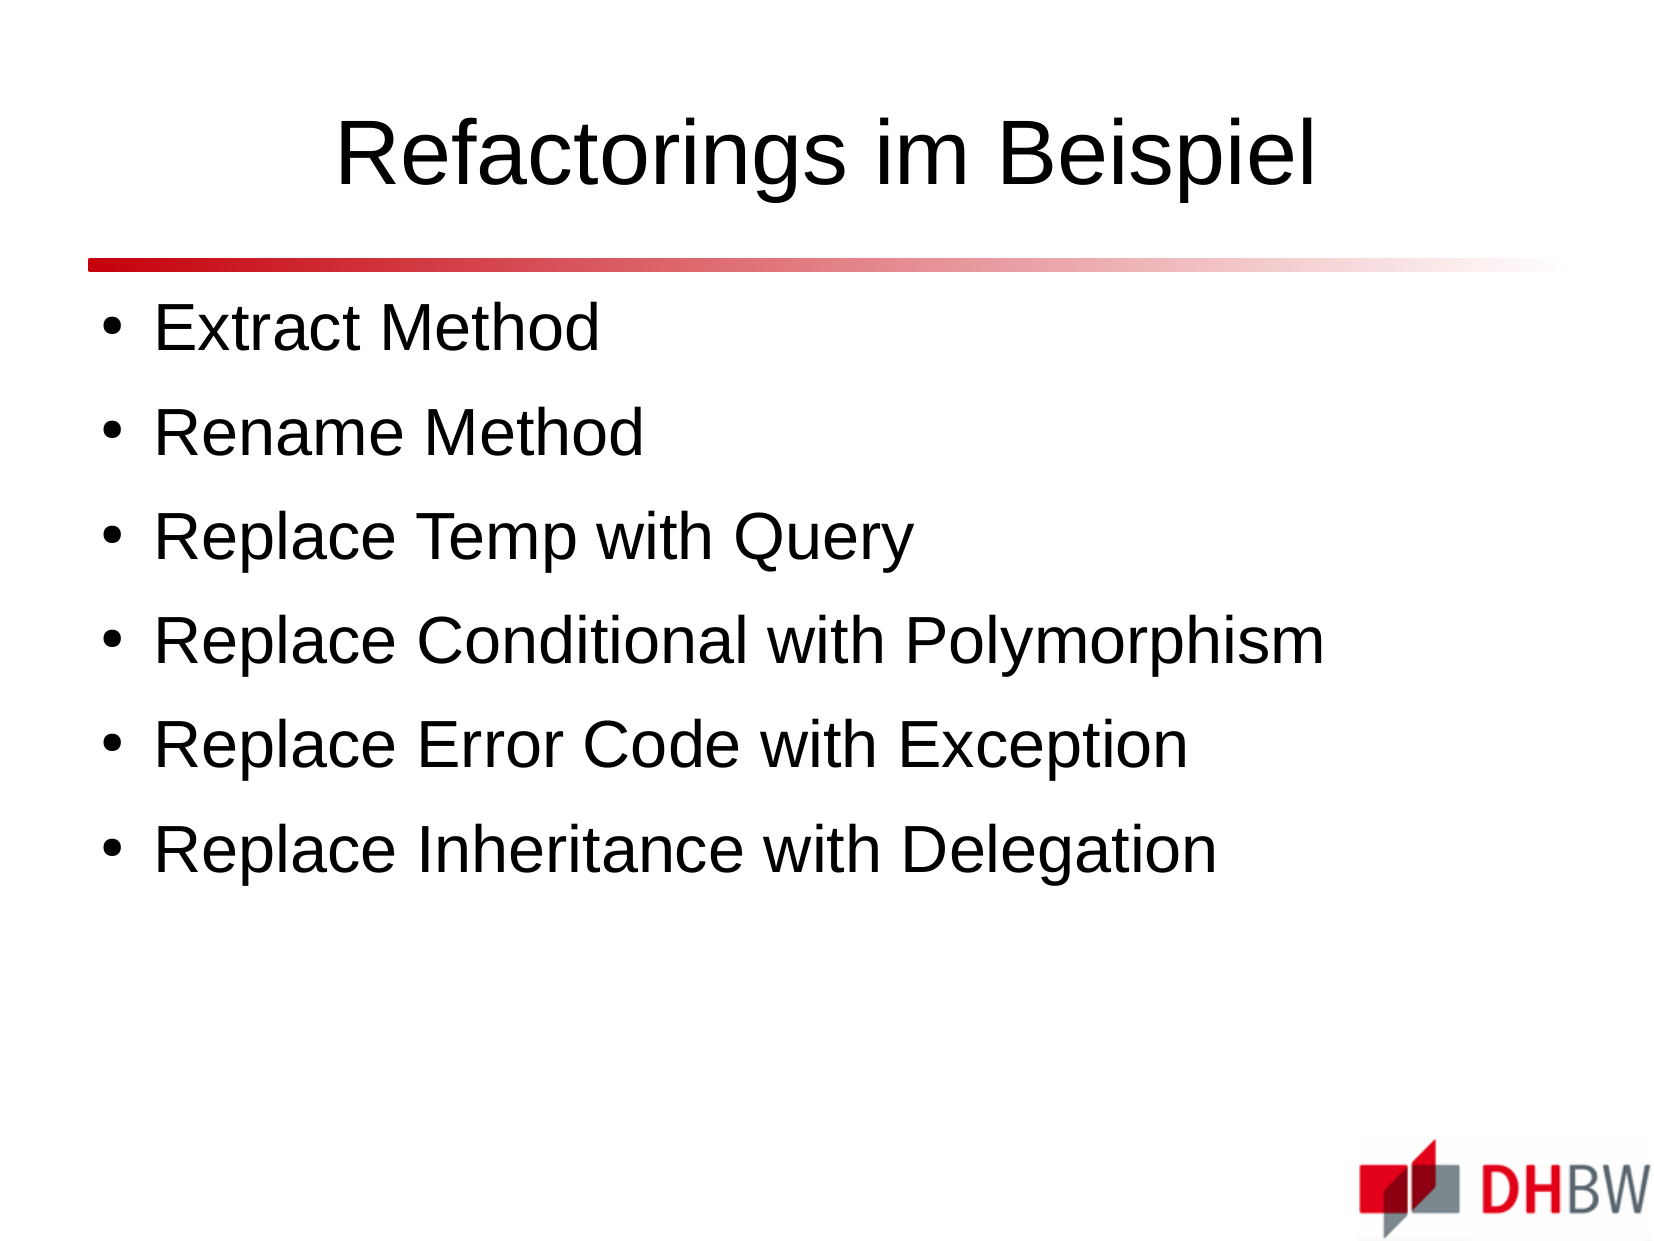

# Refactorings im Beispiel
Extract Method
Rename Method
Replace Temp with Query
Replace Conditional with Polymorphism
Replace Error Code with Exception
Replace Inheritance with Delegation